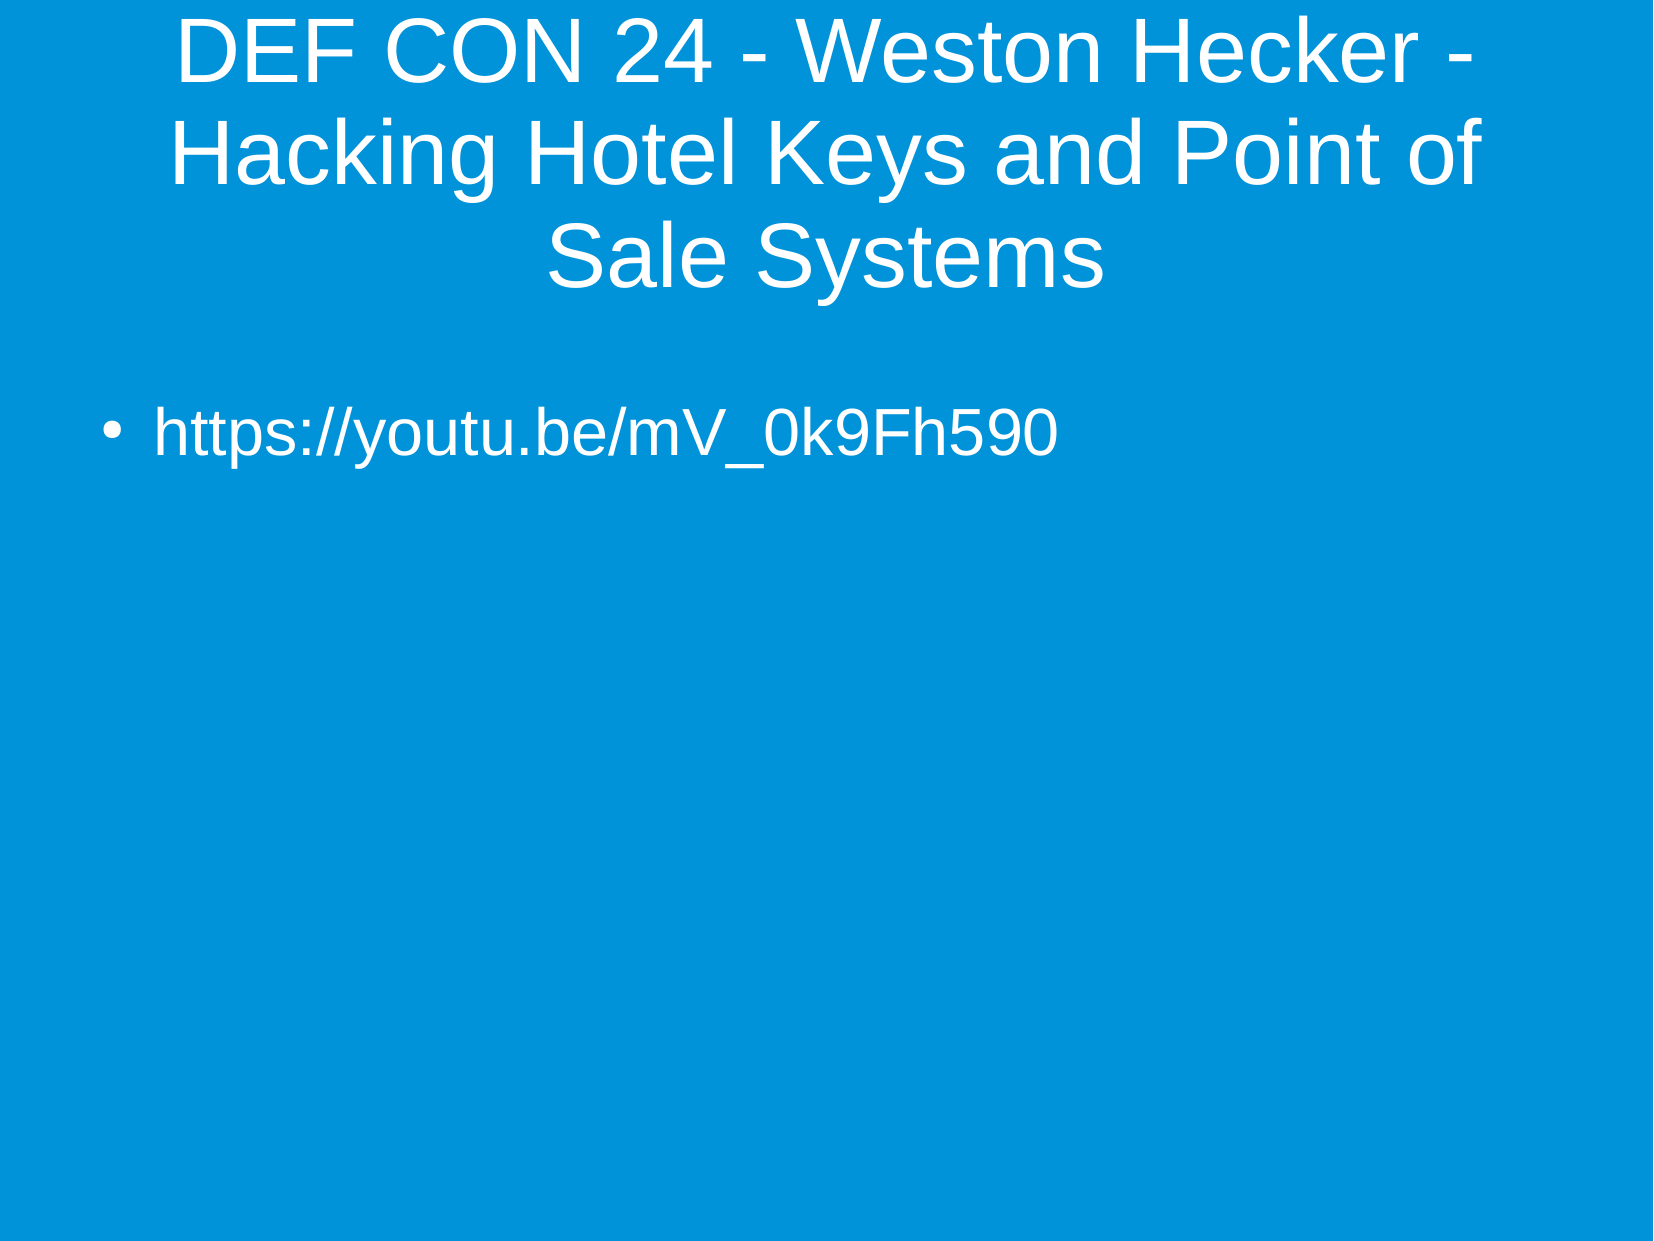

# DEF CON 24 - Weston Hecker - Hacking Hotel Keys and Point of Sale Systems
https://youtu.be/mV_0k9Fh590